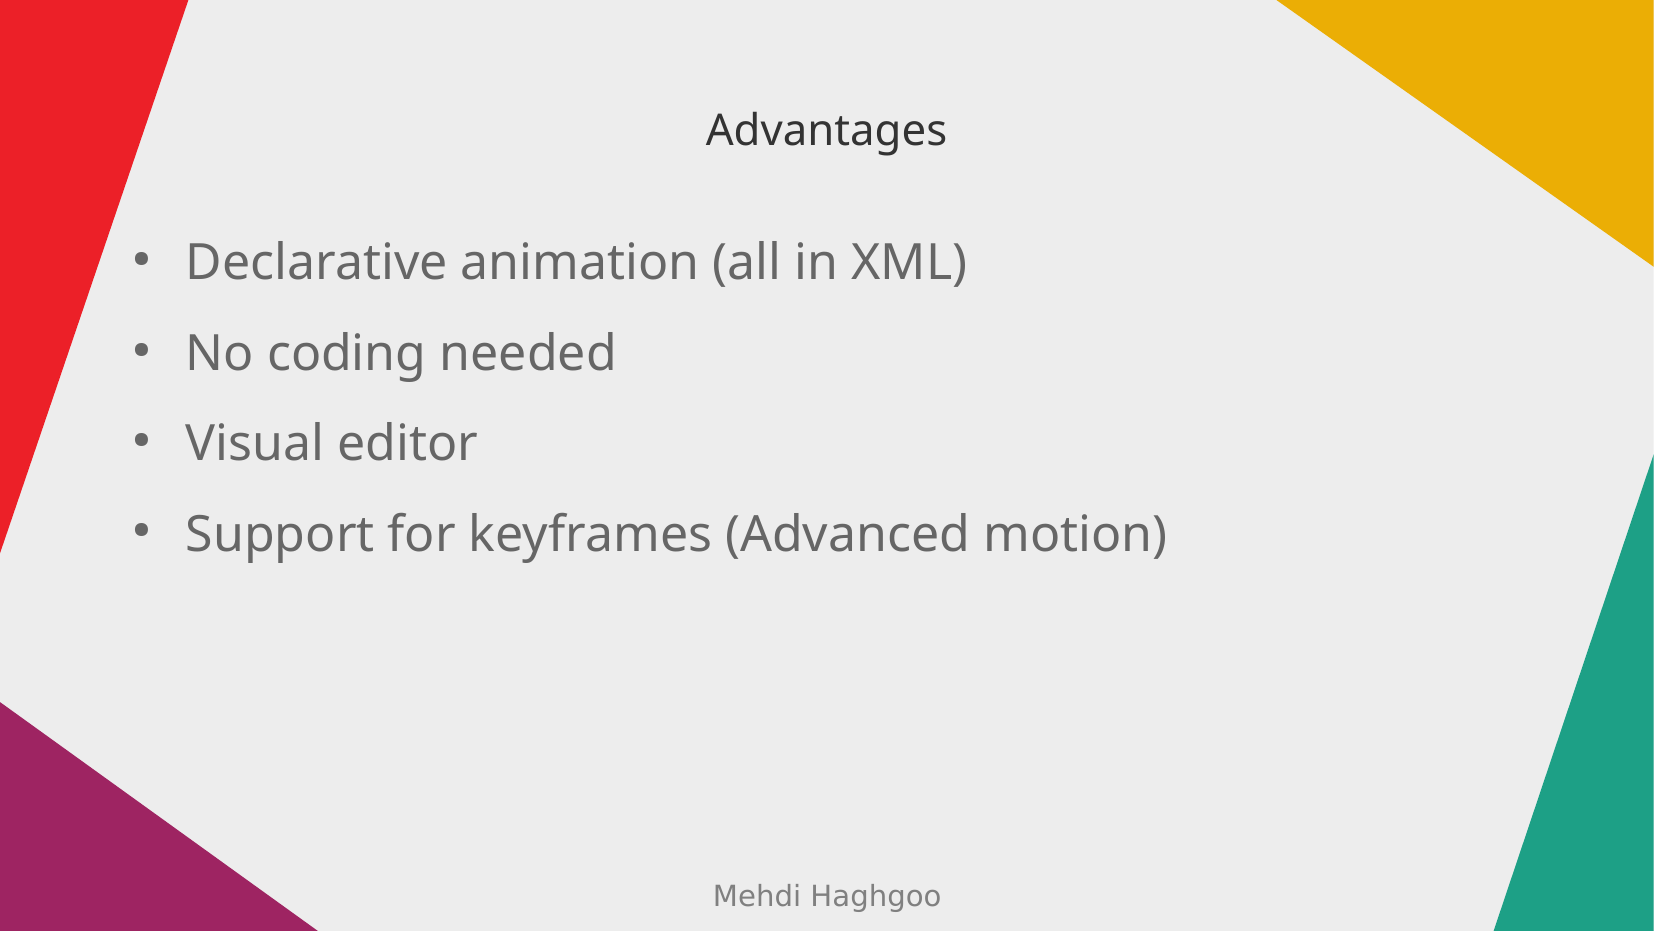

# Advantages
Declarative animation (all in XML)
No coding needed
Visual editor
Support for keyframes (Advanced motion)
Mehdi Haghgoo